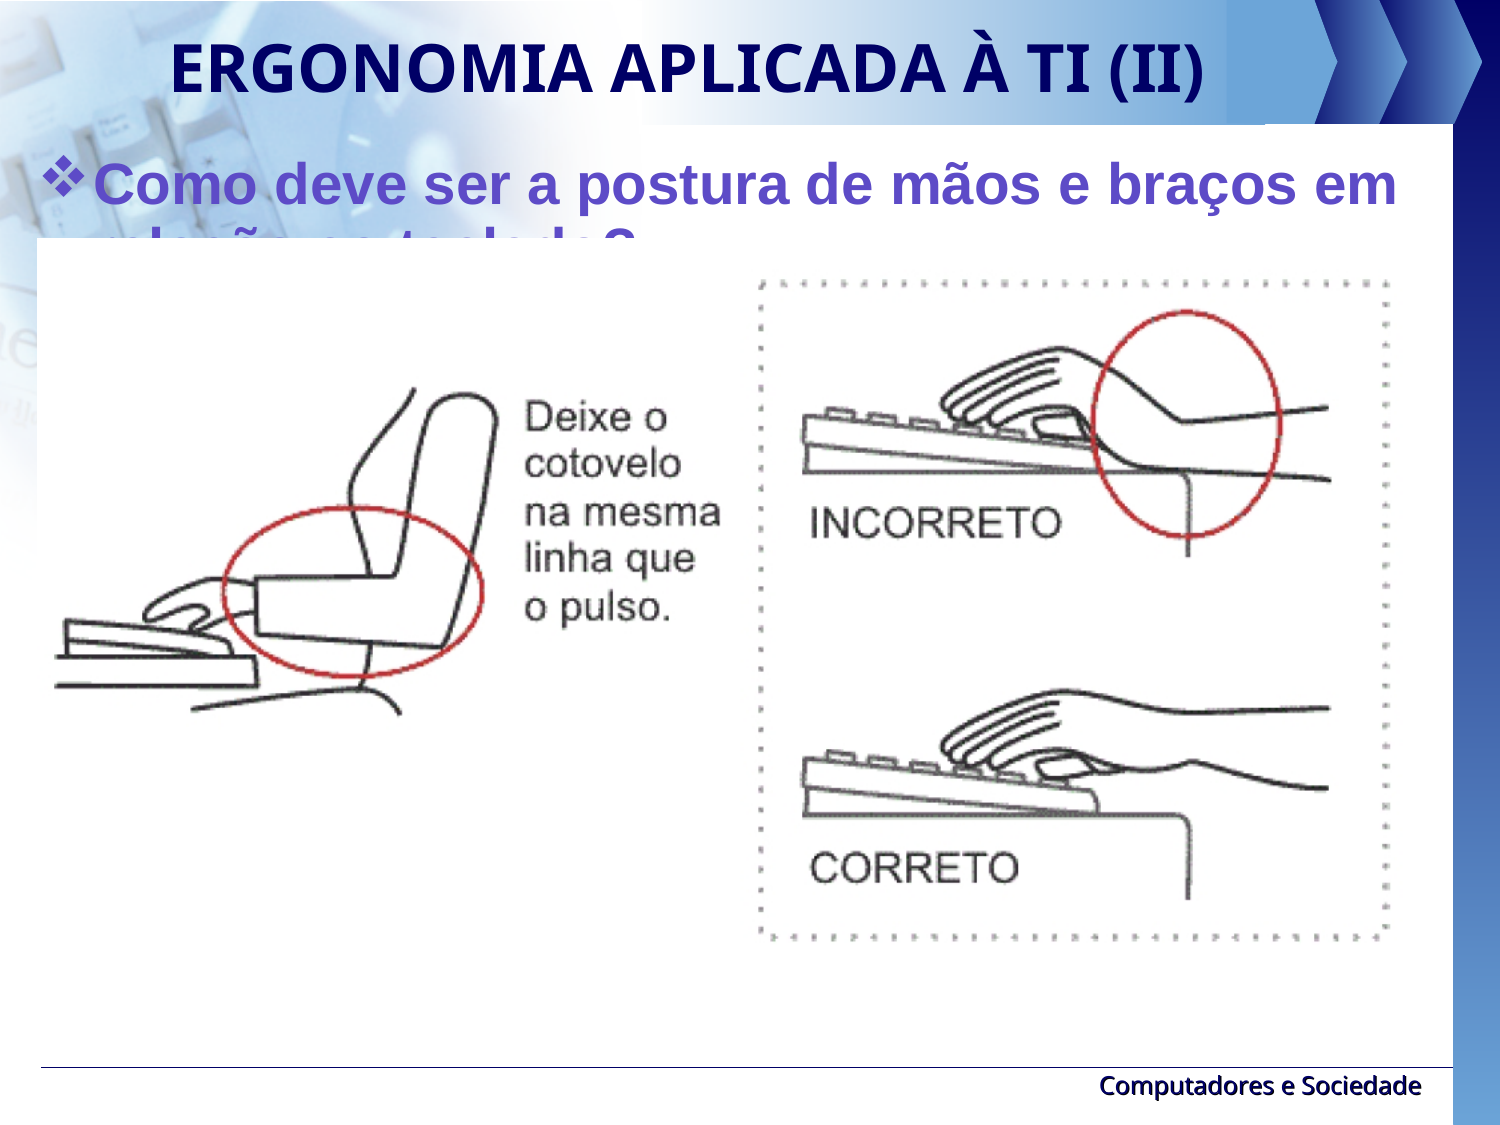

# ERGONOMIA APLICADA À TI (II)
Como deve ser a postura de mãos e braços em relação ao teclado?
Os cotovelos devem estar dobrados em um ângulo reto.
Os pulsos devem estar retos e na mesma altura dos cotovelos.